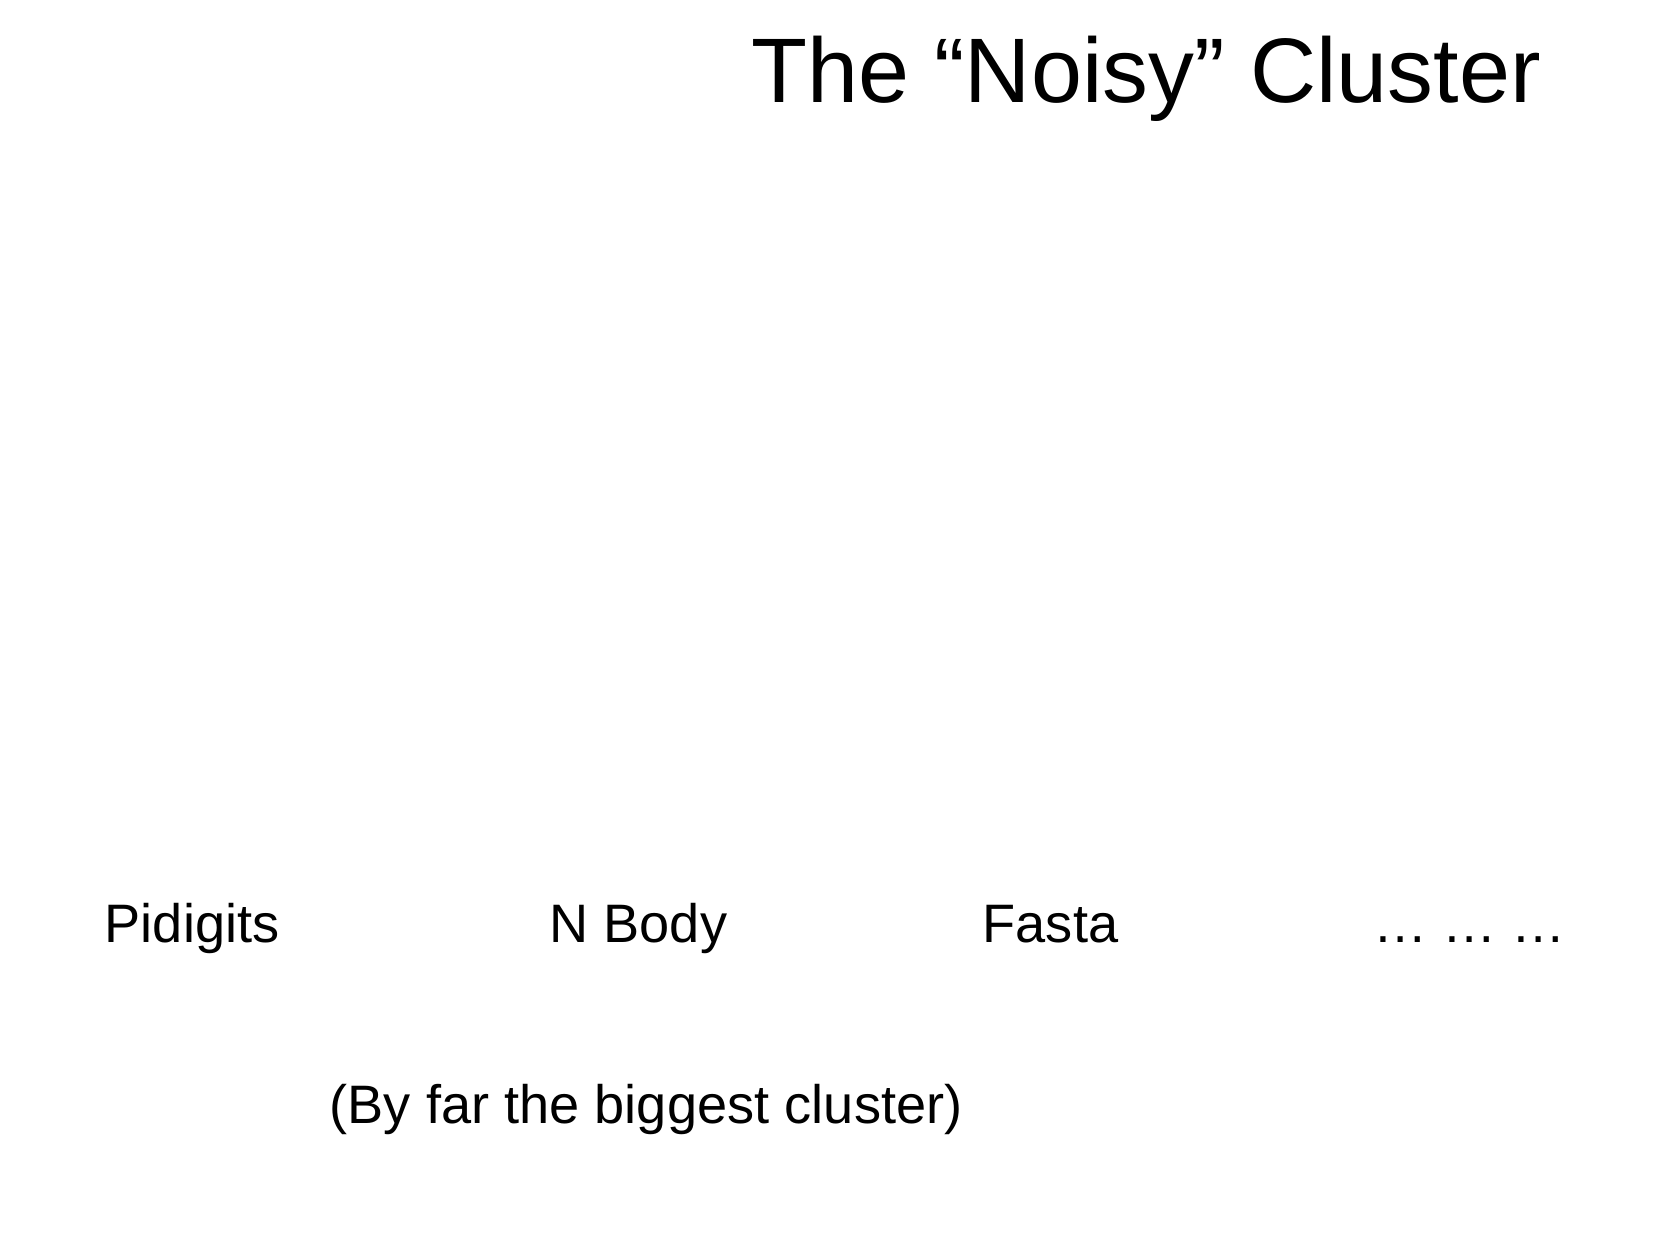

# The “Noisy” Cluster
Pidigits N Body Fasta … … …
			(By far the biggest cluster)